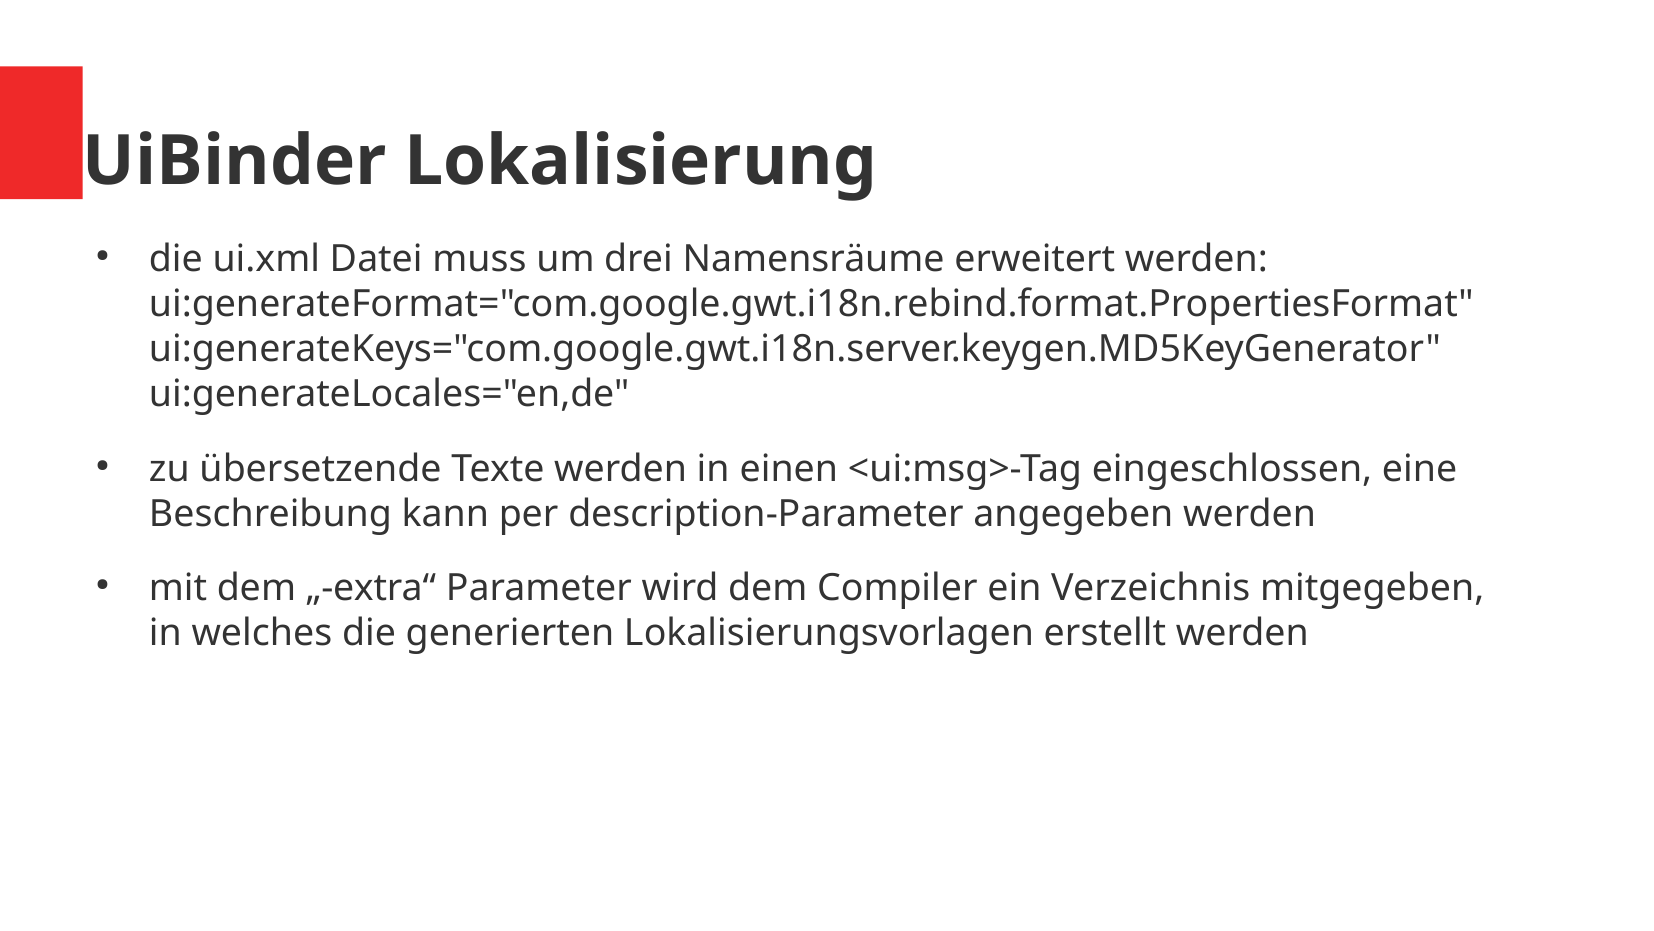

# UiBinder Lokalisierung
die ui.xml Datei muss um drei Namensräume erweitert werden:
ui:generateFormat="com.google.gwt.i18n.rebind.format.PropertiesFormat"
ui:generateKeys="com.google.gwt.i18n.server.keygen.MD5KeyGenerator"
ui:generateLocales="en,de"
zu übersetzende Texte werden in einen <ui:msg>-Tag eingeschlossen, eine Beschreibung kann per description-Parameter angegeben werden
mit dem „-extra“ Parameter wird dem Compiler ein Verzeichnis mitgegeben, in welches die generierten Lokalisierungsvorlagen erstellt werden